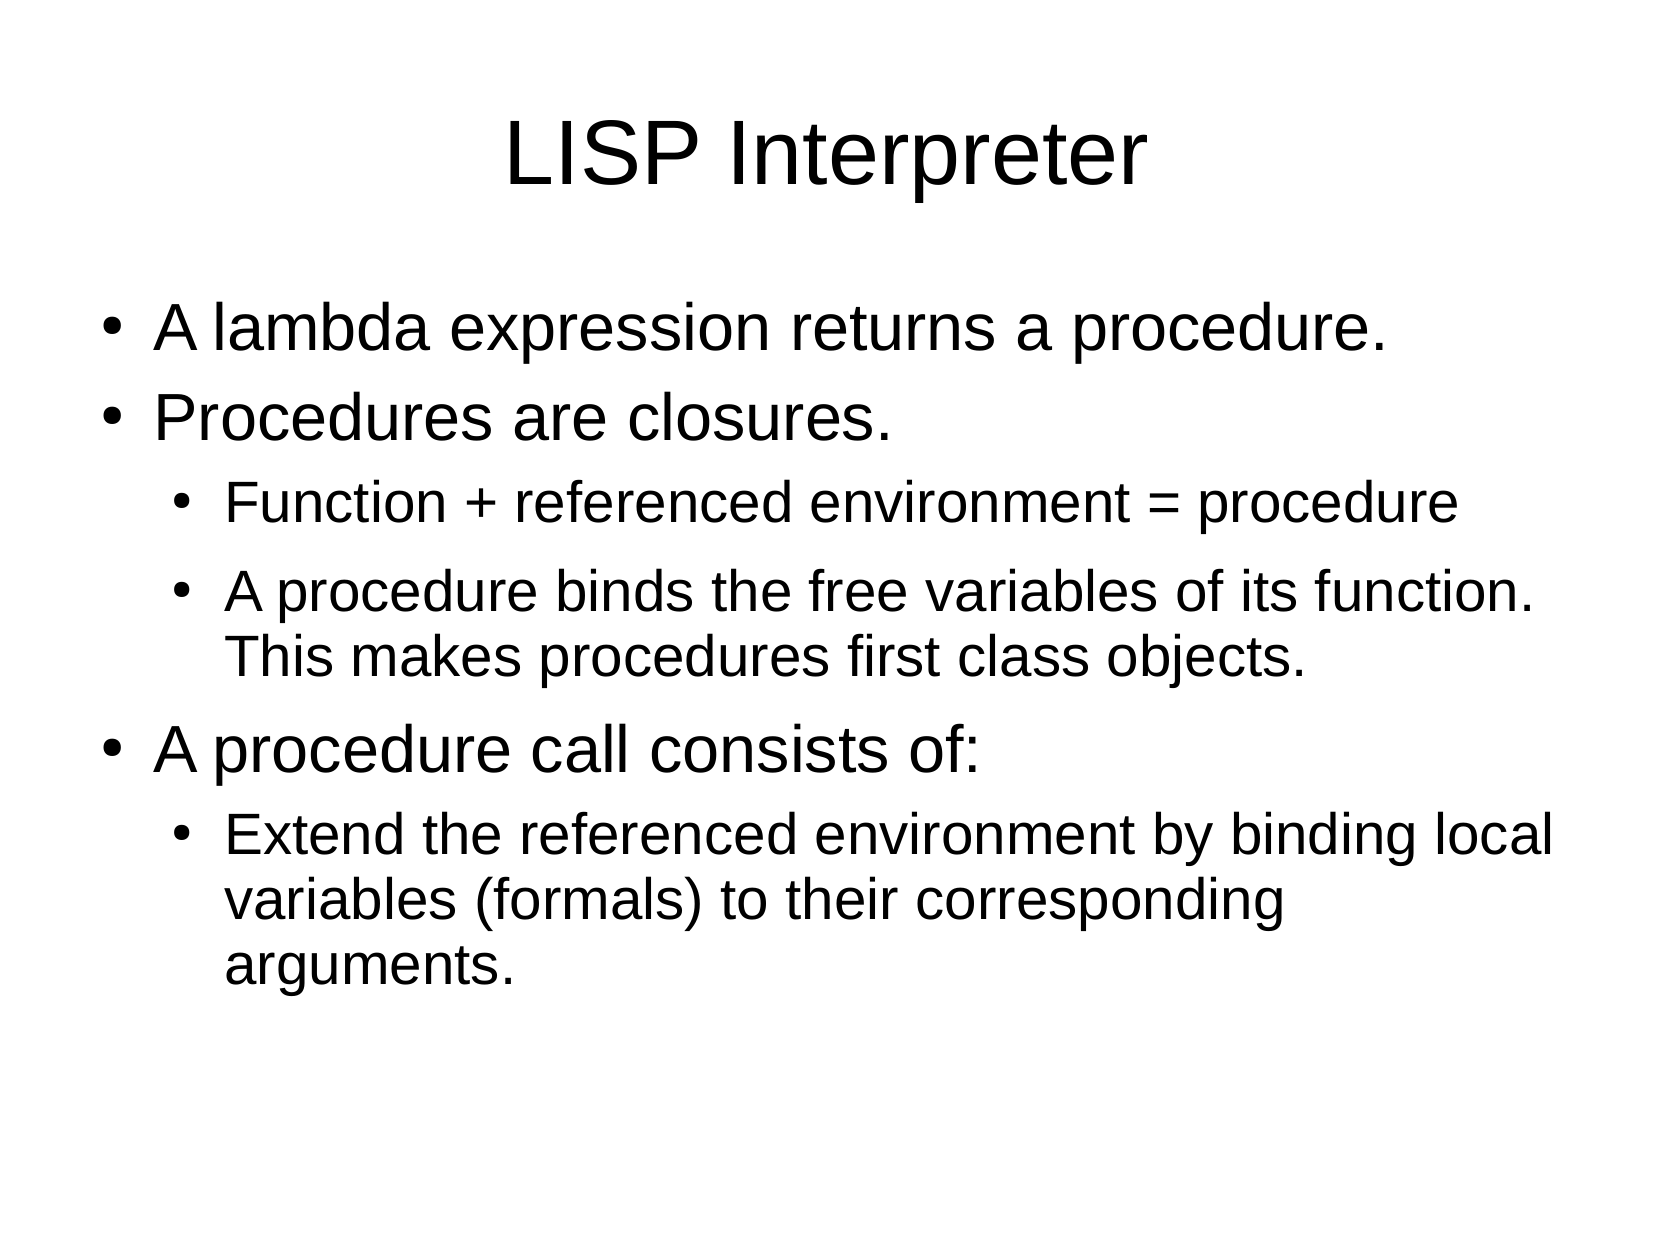

# LISP Interpreter
A lambda expression returns a procedure.
Procedures are closures.
Function + referenced environment = procedure
A procedure binds the free variables of its function. This makes procedures first class objects.
A procedure call consists of:
Extend the referenced environment by binding local variables (formals) to their corresponding arguments.